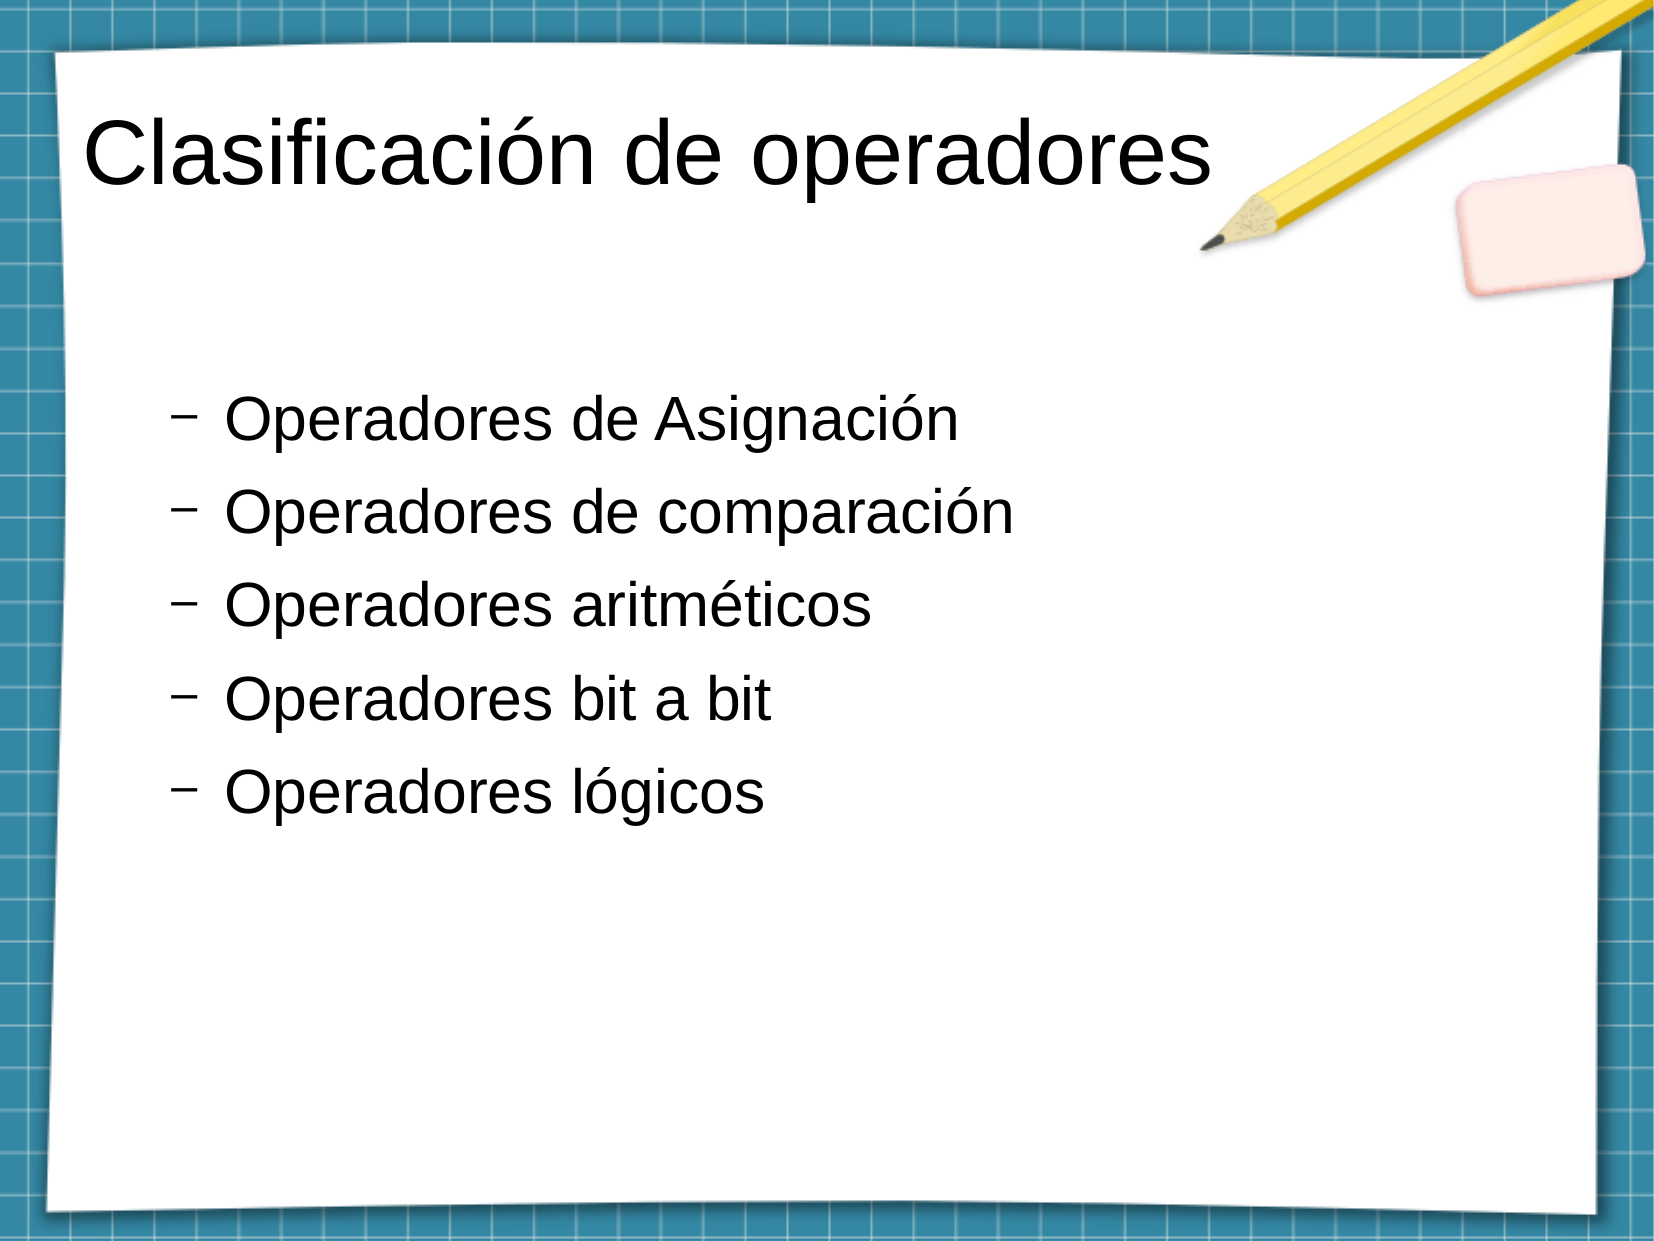

# Clasificación de operadores
Operadores de Asignación
Operadores de comparación
Operadores aritméticos
Operadores bit a bit
Operadores lógicos